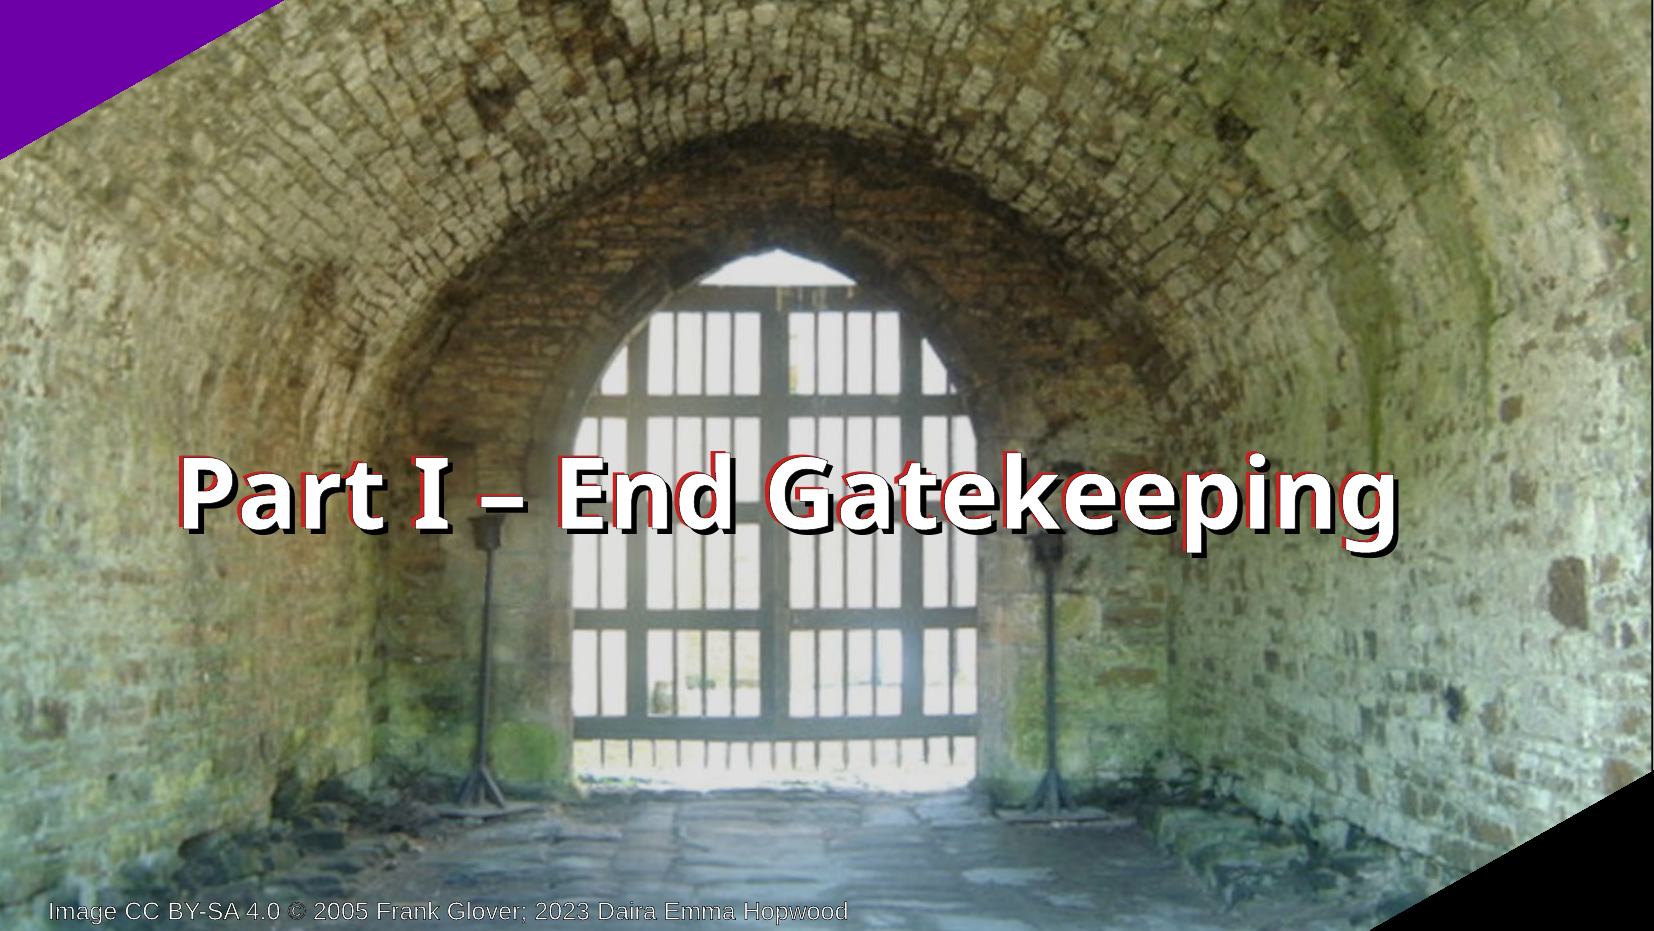

# Part I – End Gatekeeping
Part I – End Gatekeeping
Image CC BY-SA 4.0 © 2005 Frank Glover; 2023 Daira Emma Hopwood